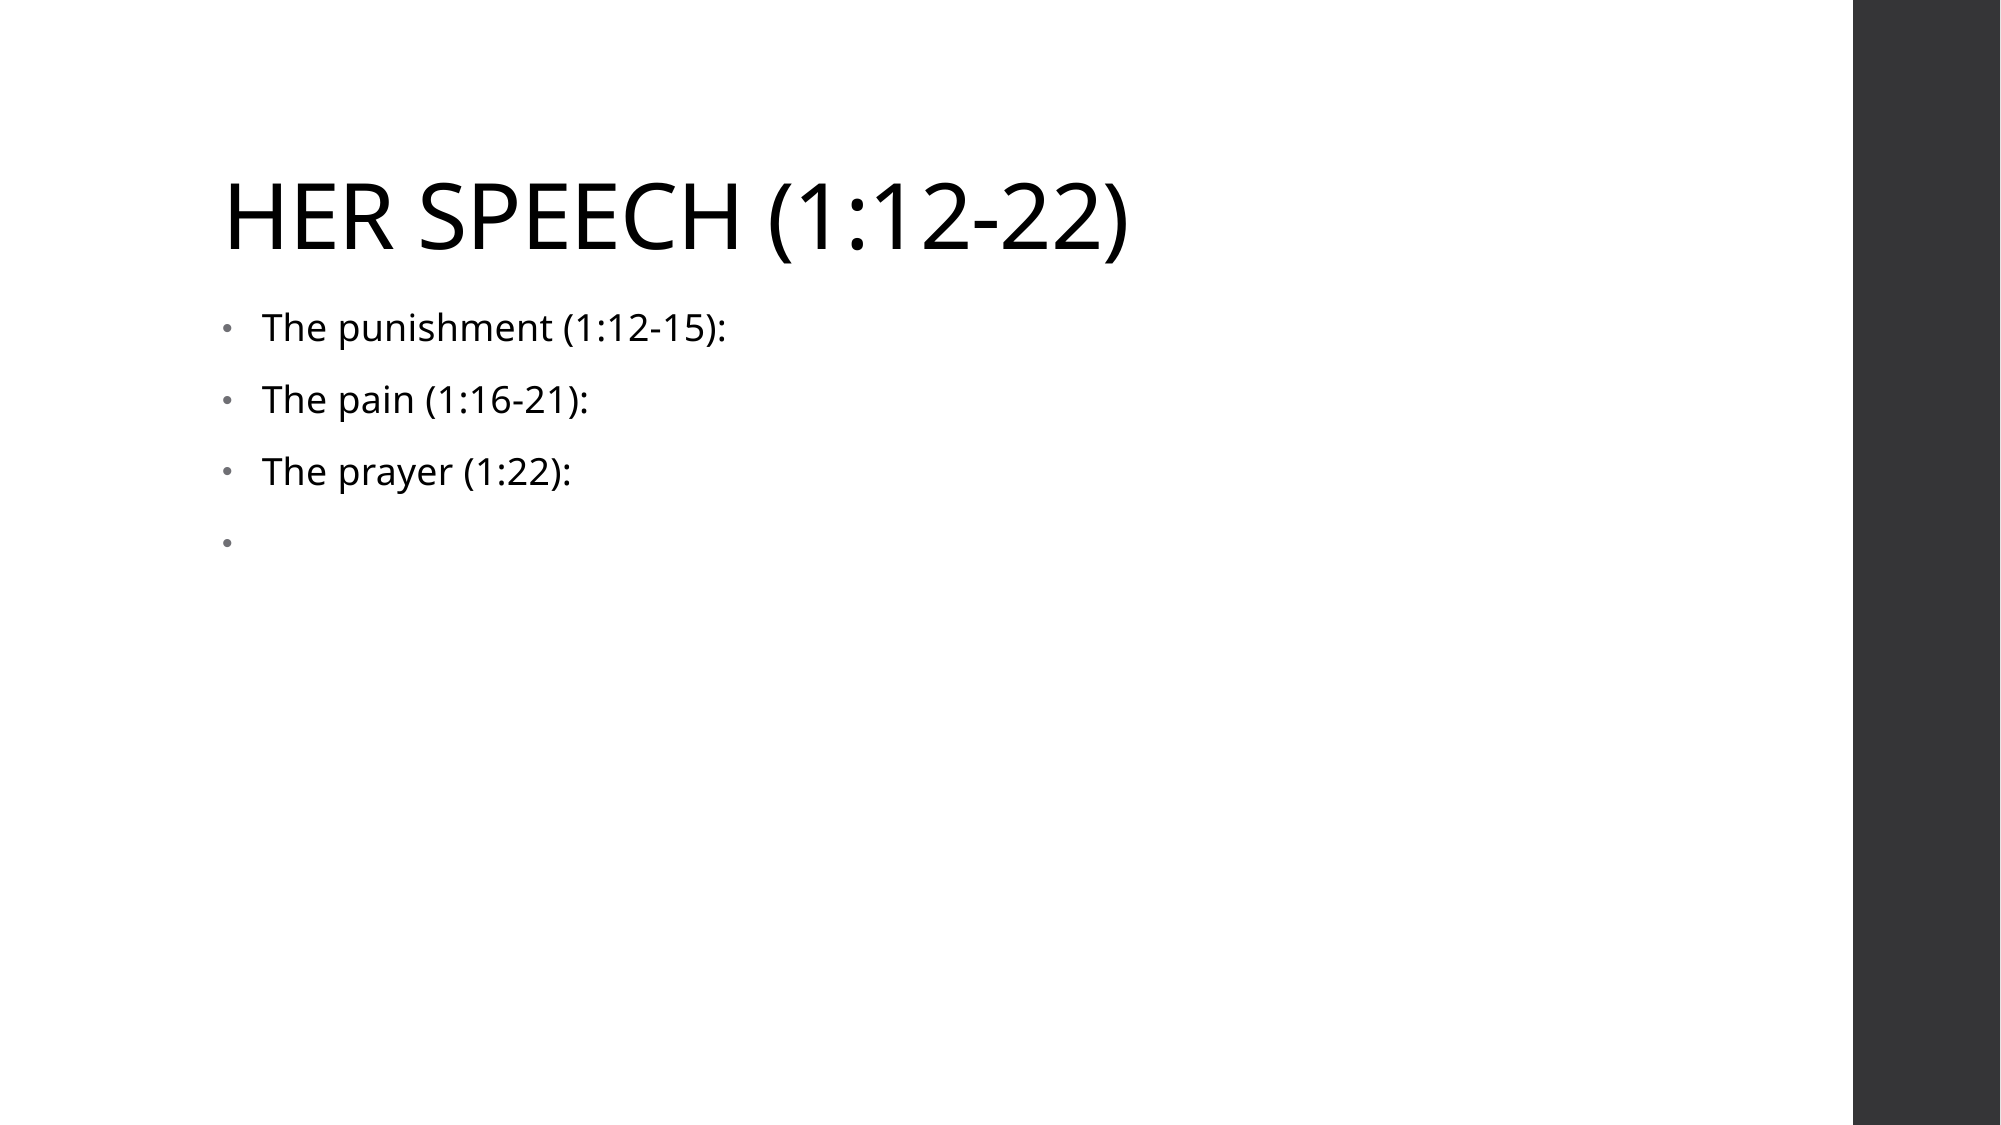

# HER SPEECH (1:12-22)
 The punishment (1:12-15):
 The pain (1:16-21):
 The prayer (1:22):